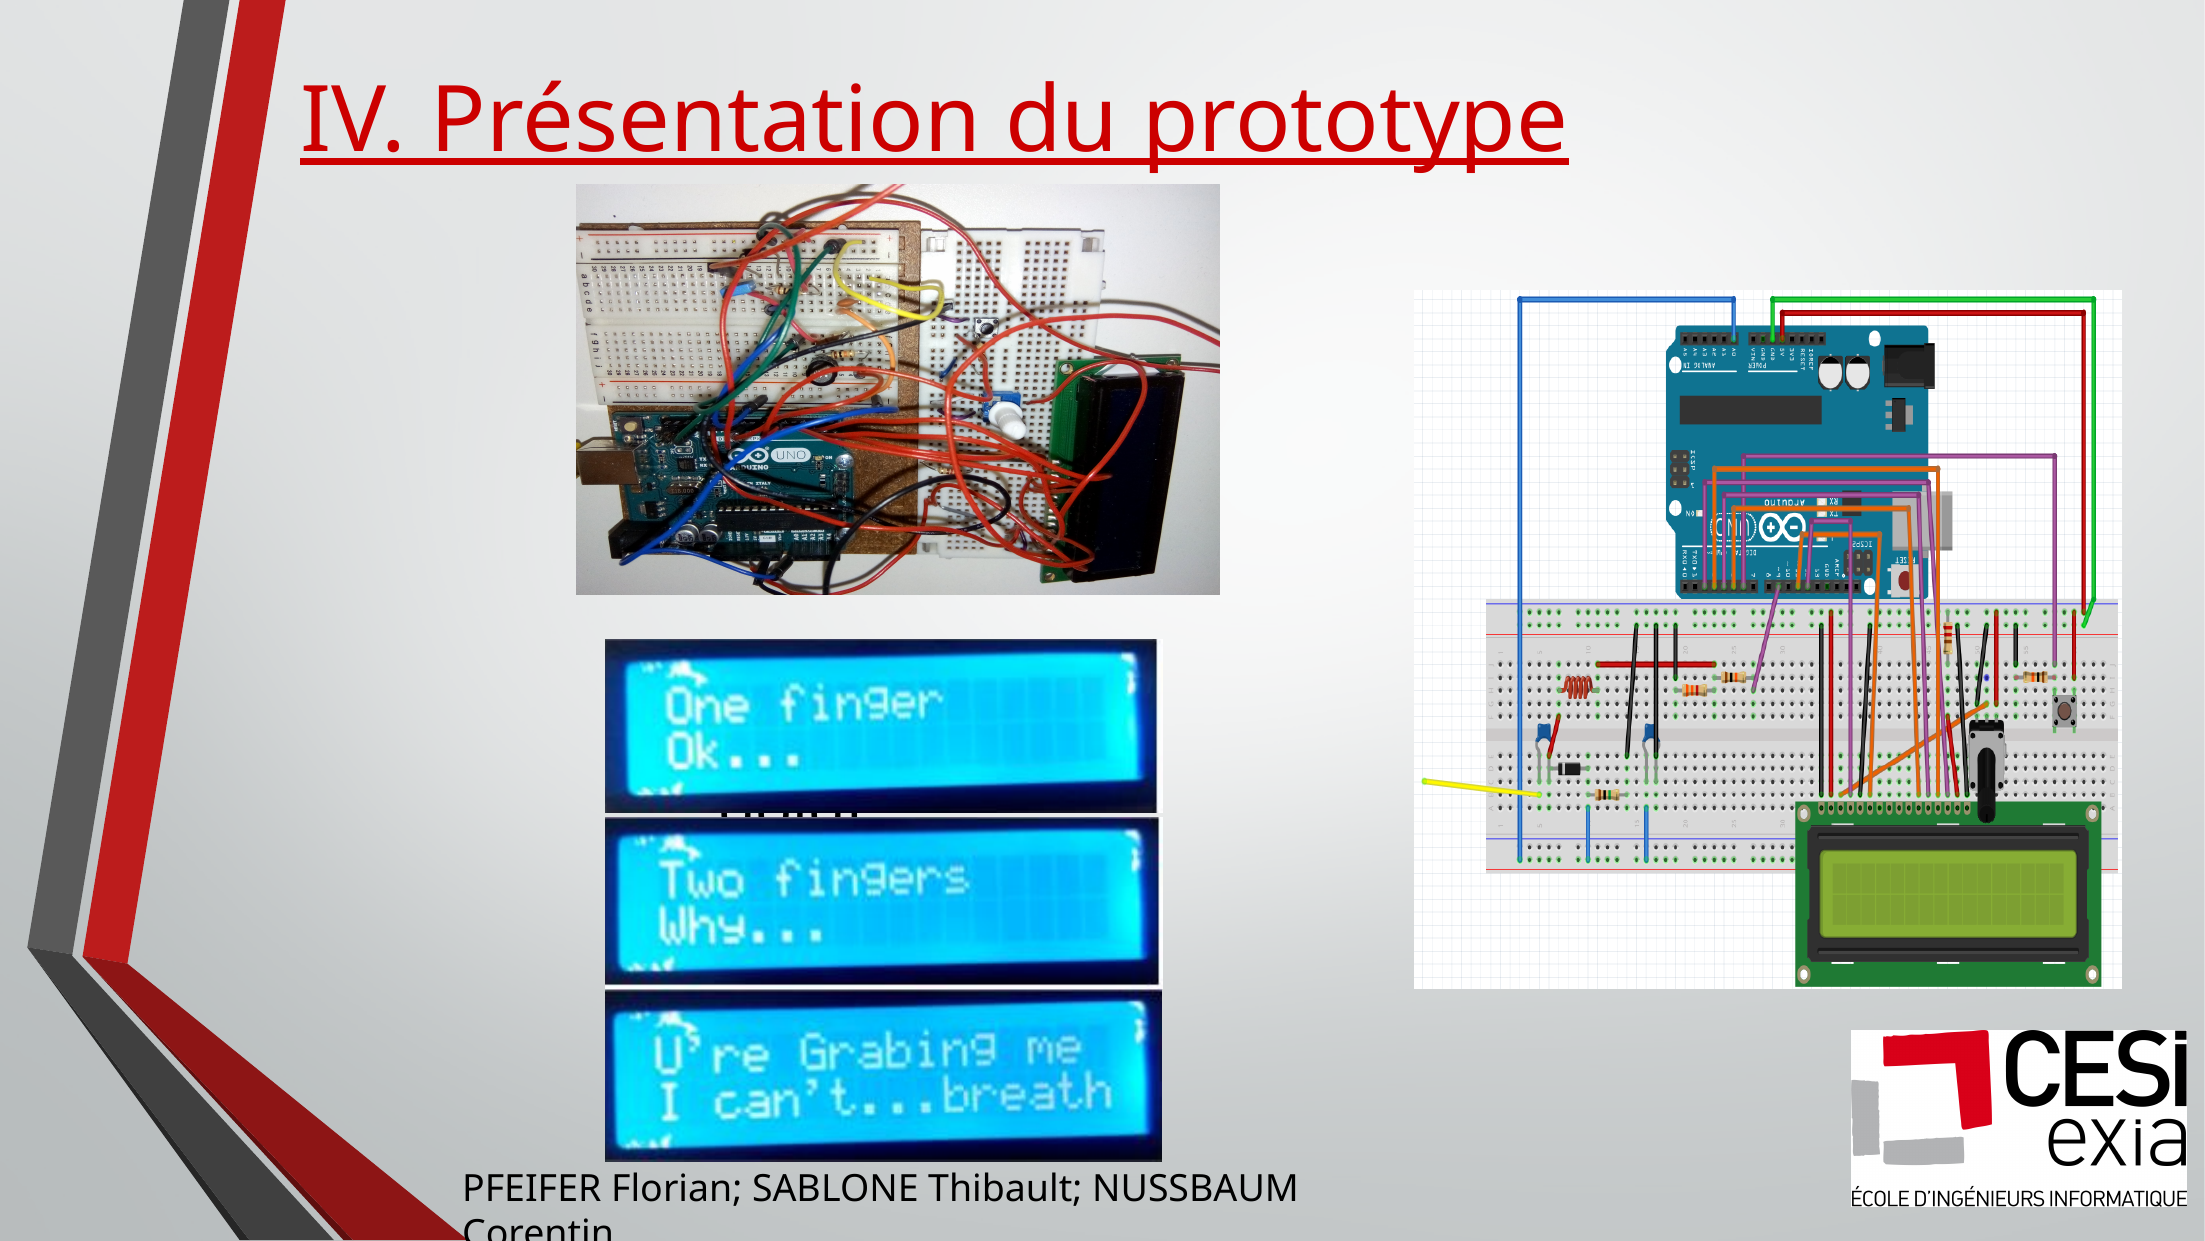

# IV. Présentation du prototype
Touché à un doigt
Touché à deux doigts
Saisi à pleine main
PFEIFER Florian; SABLONE Thibault; NUSSBAUM Corentin